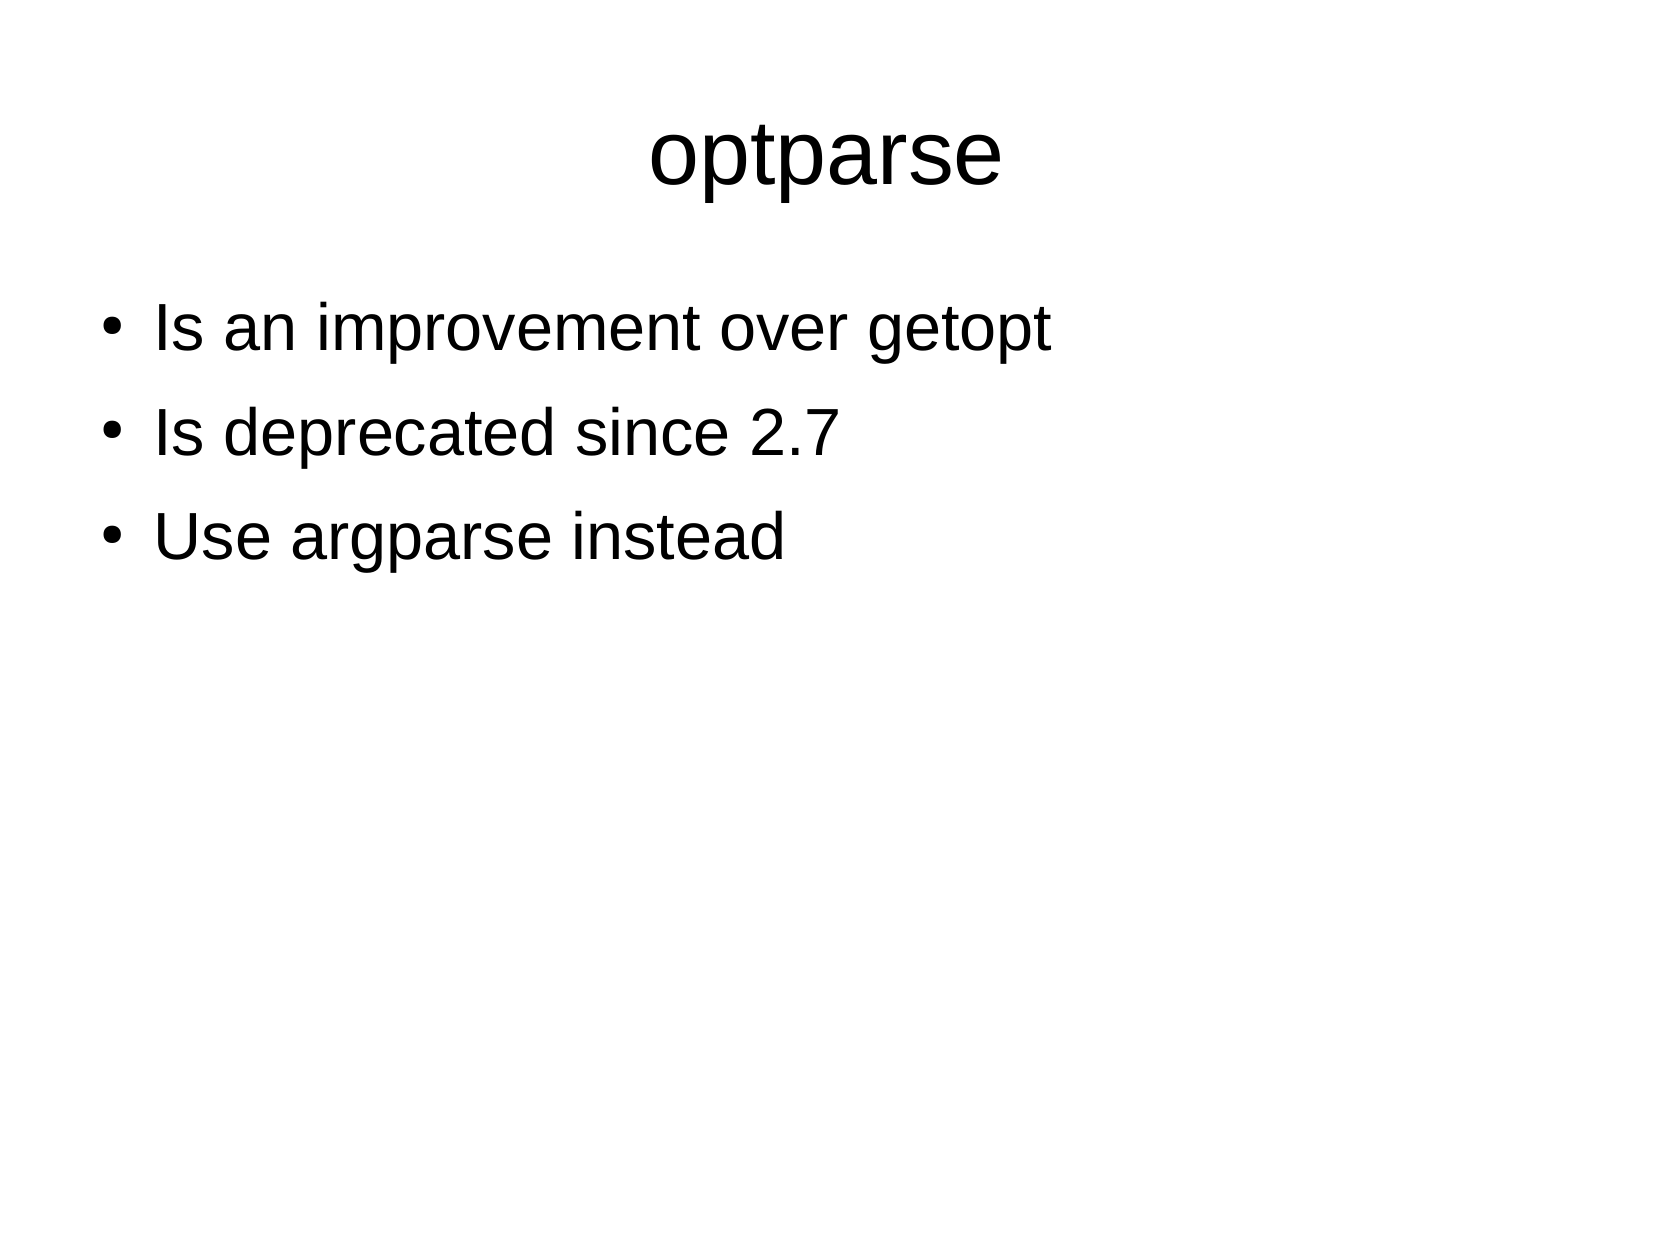

# optparse
Is an improvement over getopt
Is deprecated since 2.7
Use argparse instead